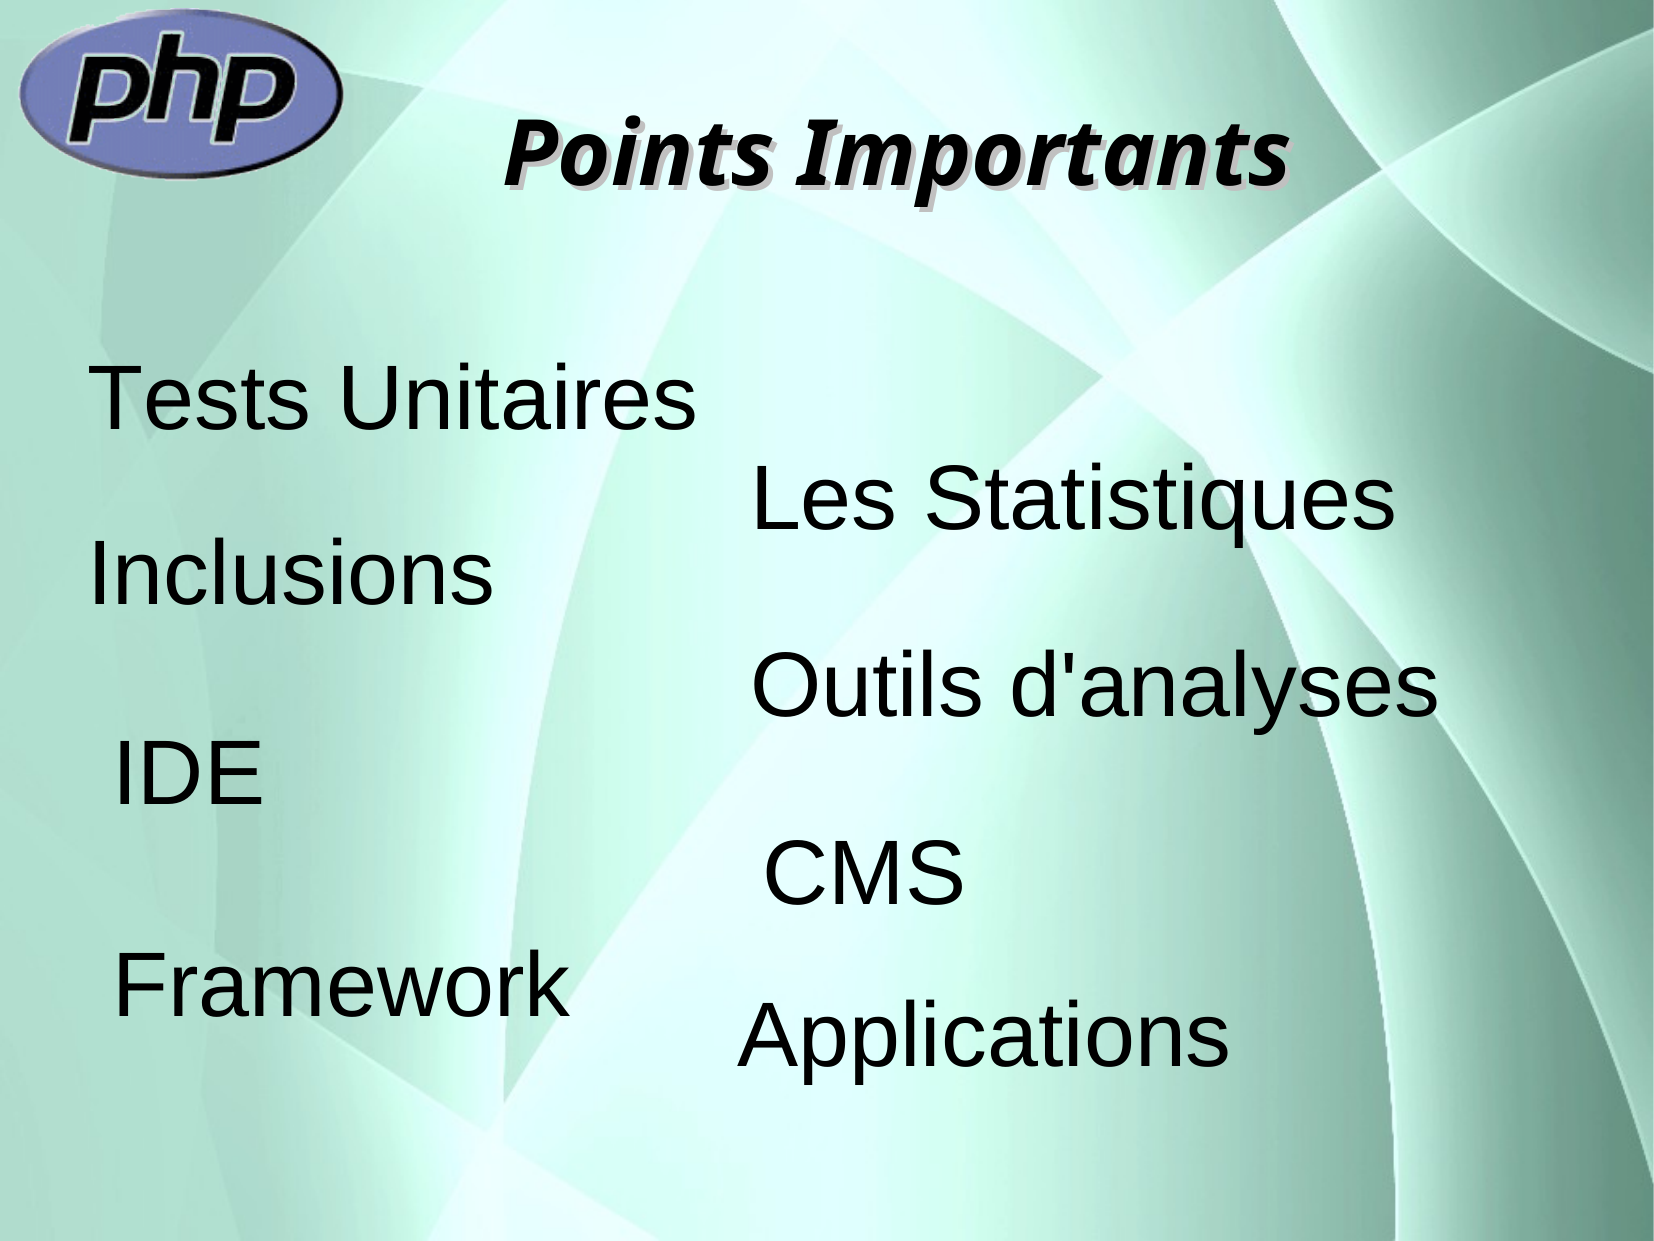

# Points Importants
Tests Unitaires
Les Statistiques
Inclusions
Outils d'analyses
IDE
CMS
Framework
Applications